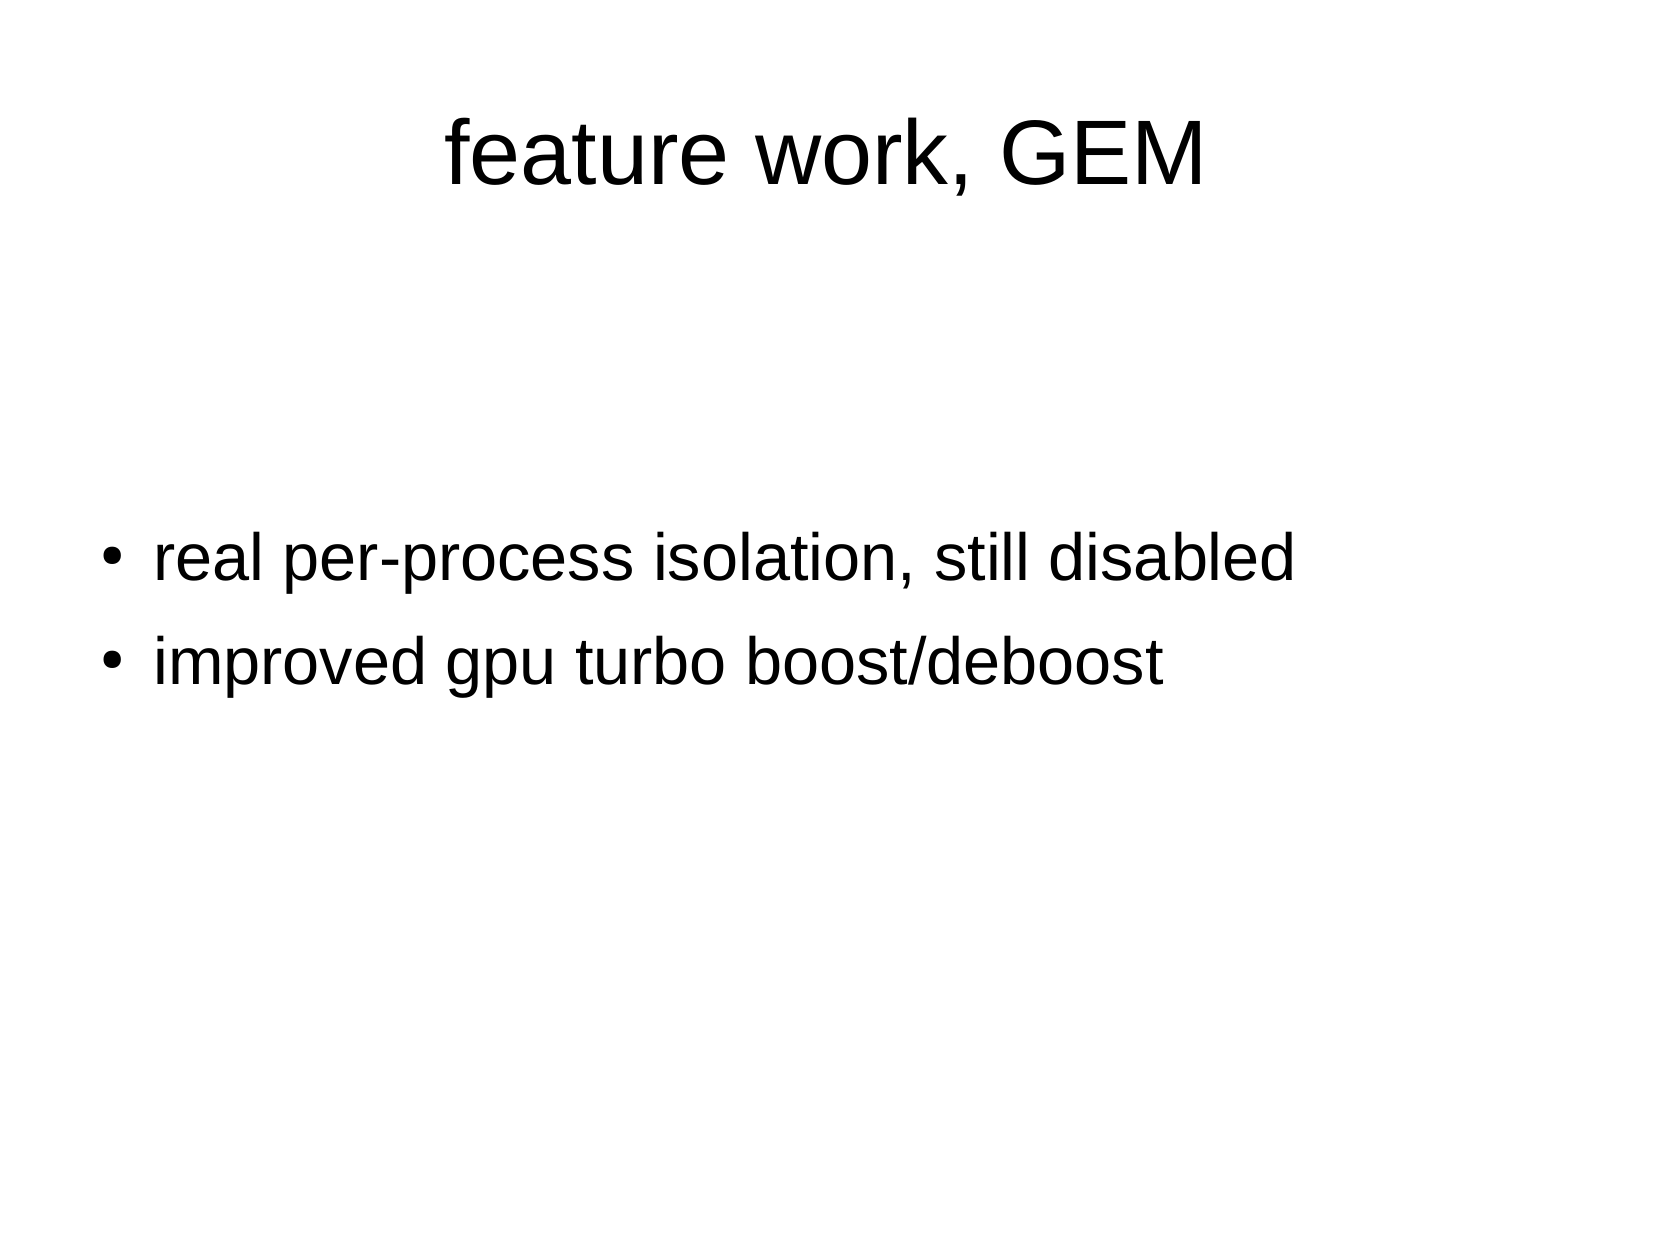

# feature work, GEM
real per-process isolation, still disabled
improved gpu turbo boost/deboost